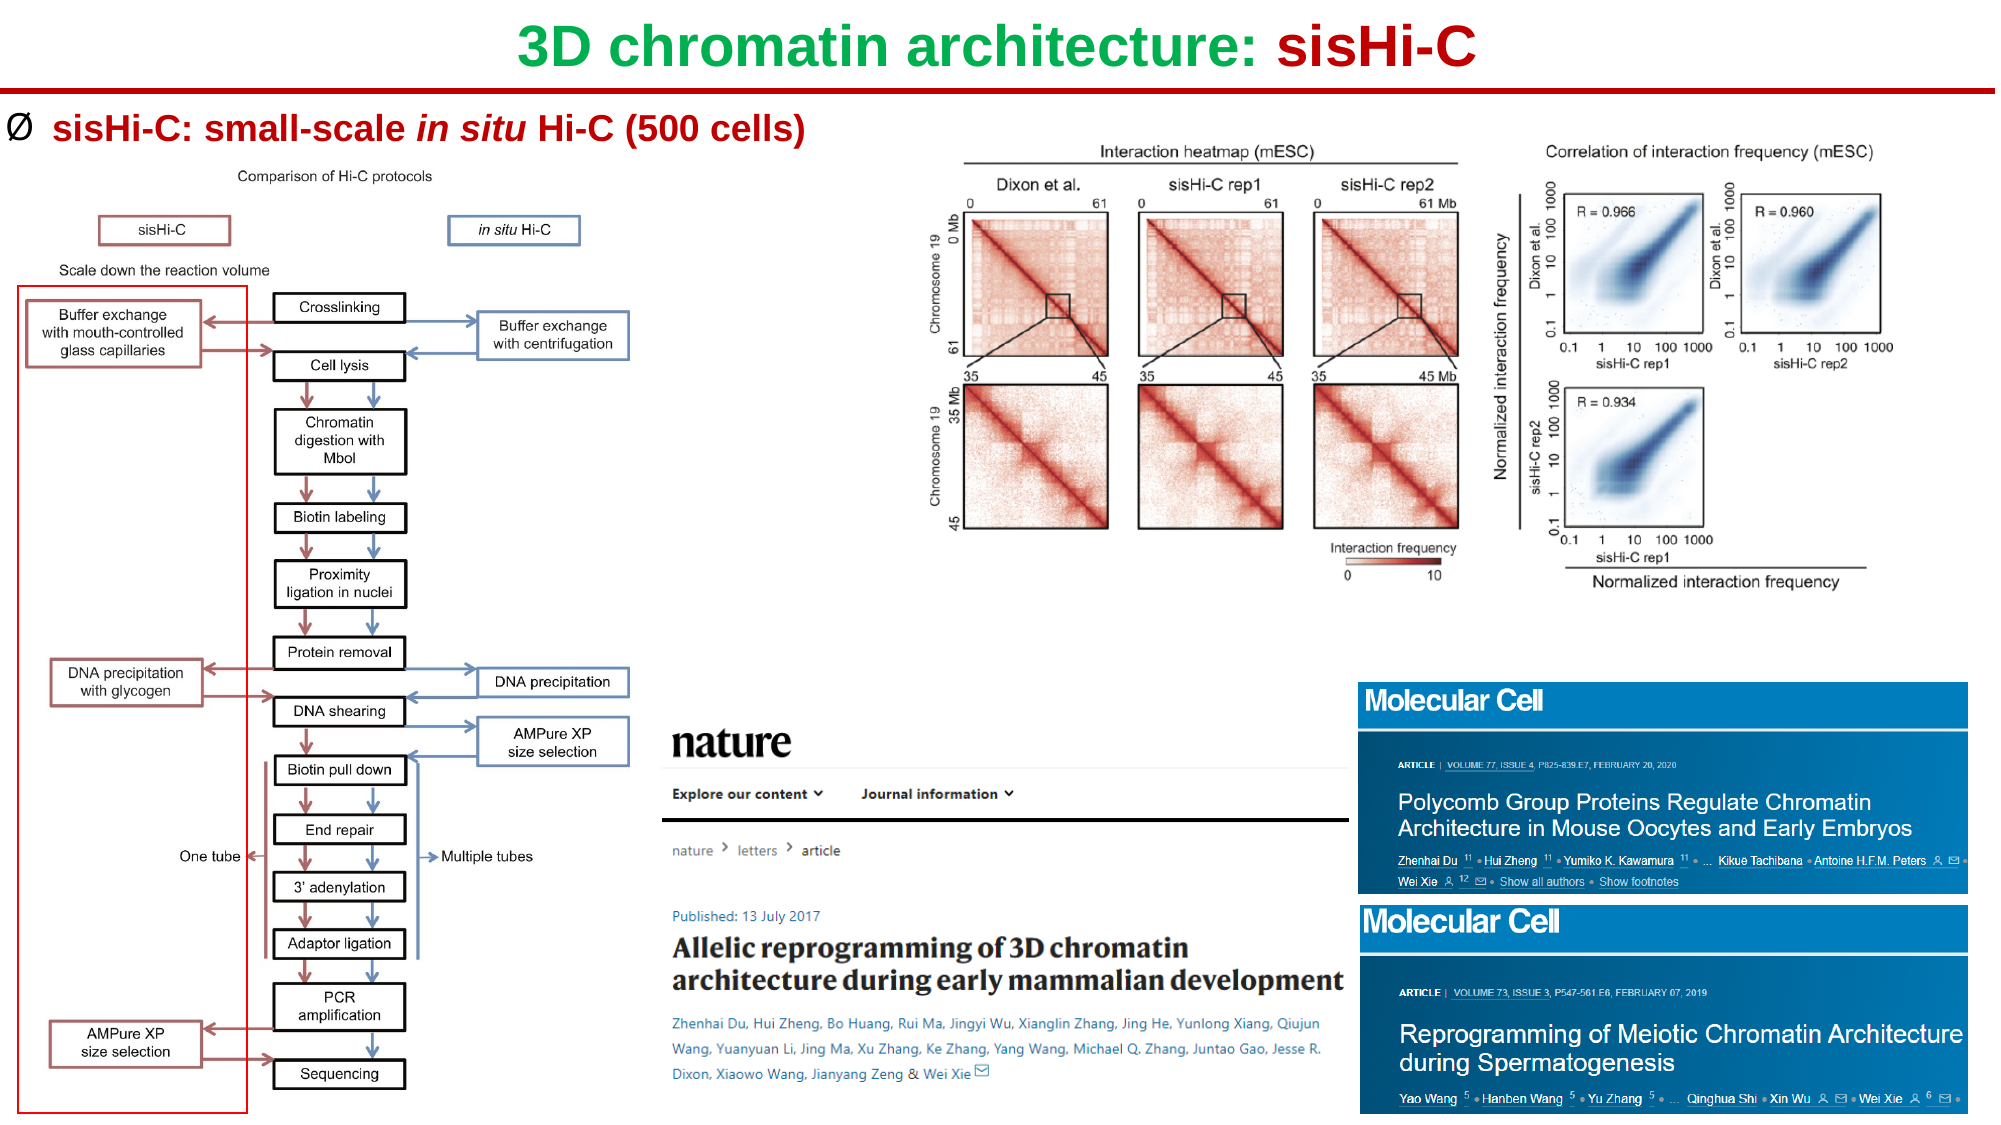

3D chromatin architecture: sisHi-C
sisHi-C: small-scale in situ Hi-C (500 cells)